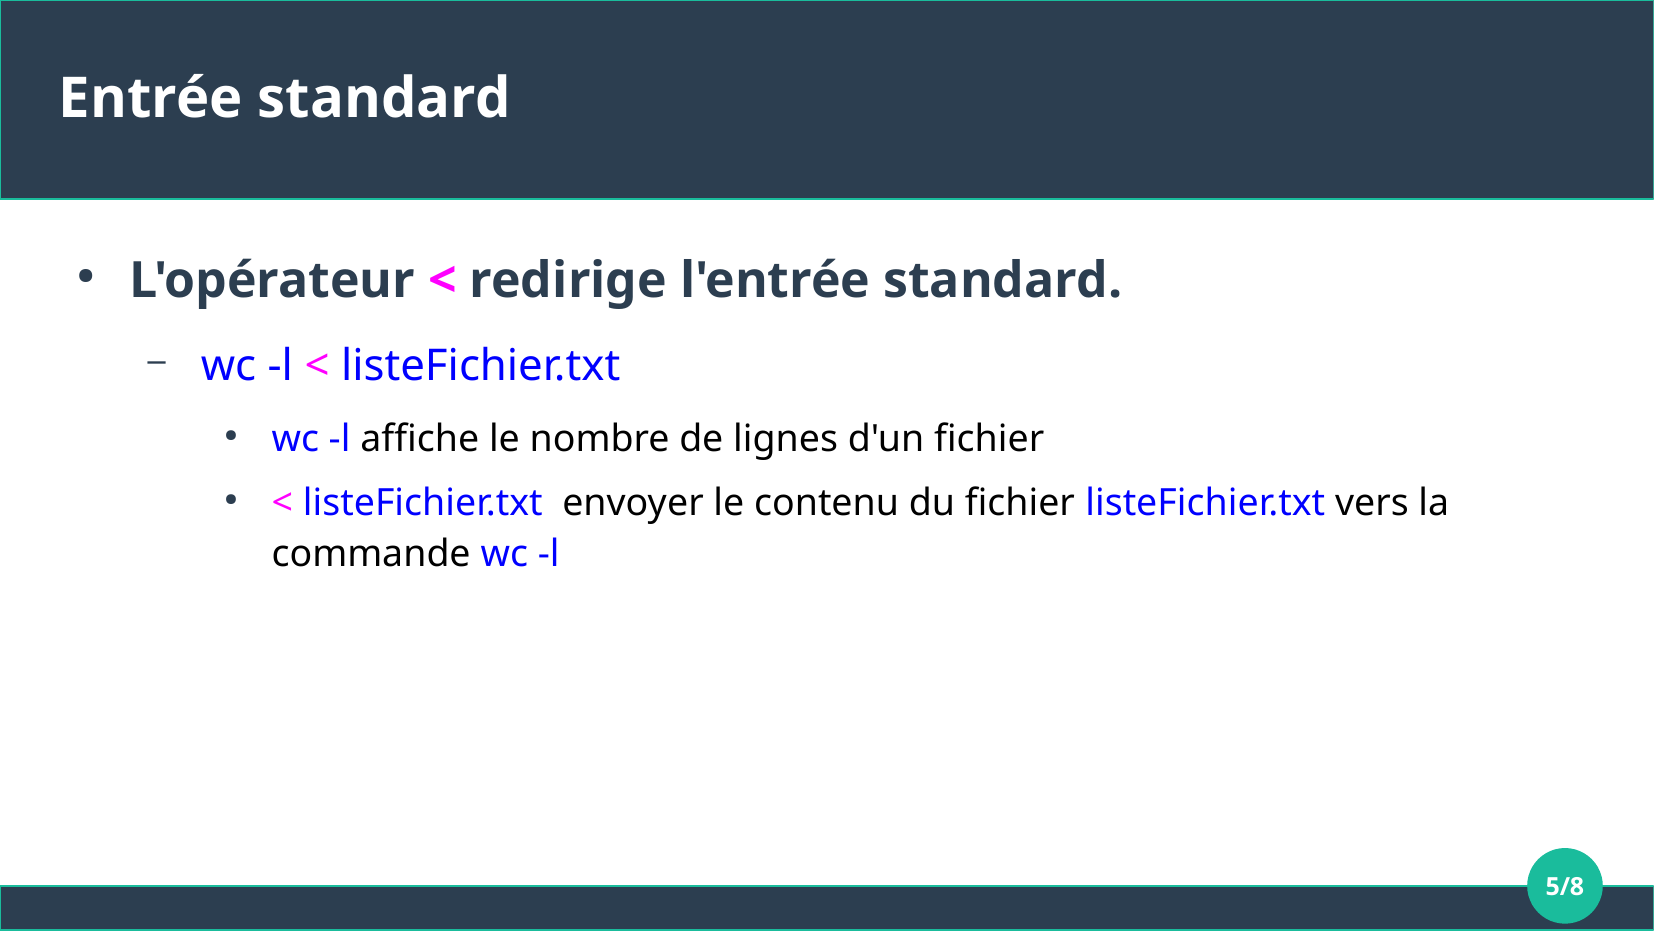

# Entrée standard
L'opérateur < redirige l'entrée standard.
wc -l < listeFichier.txt
wc -l affiche le nombre de lignes d'un fichier
< listeFichier.txt envoyer le contenu du fichier listeFichier.txt vers la commande wc -l
5